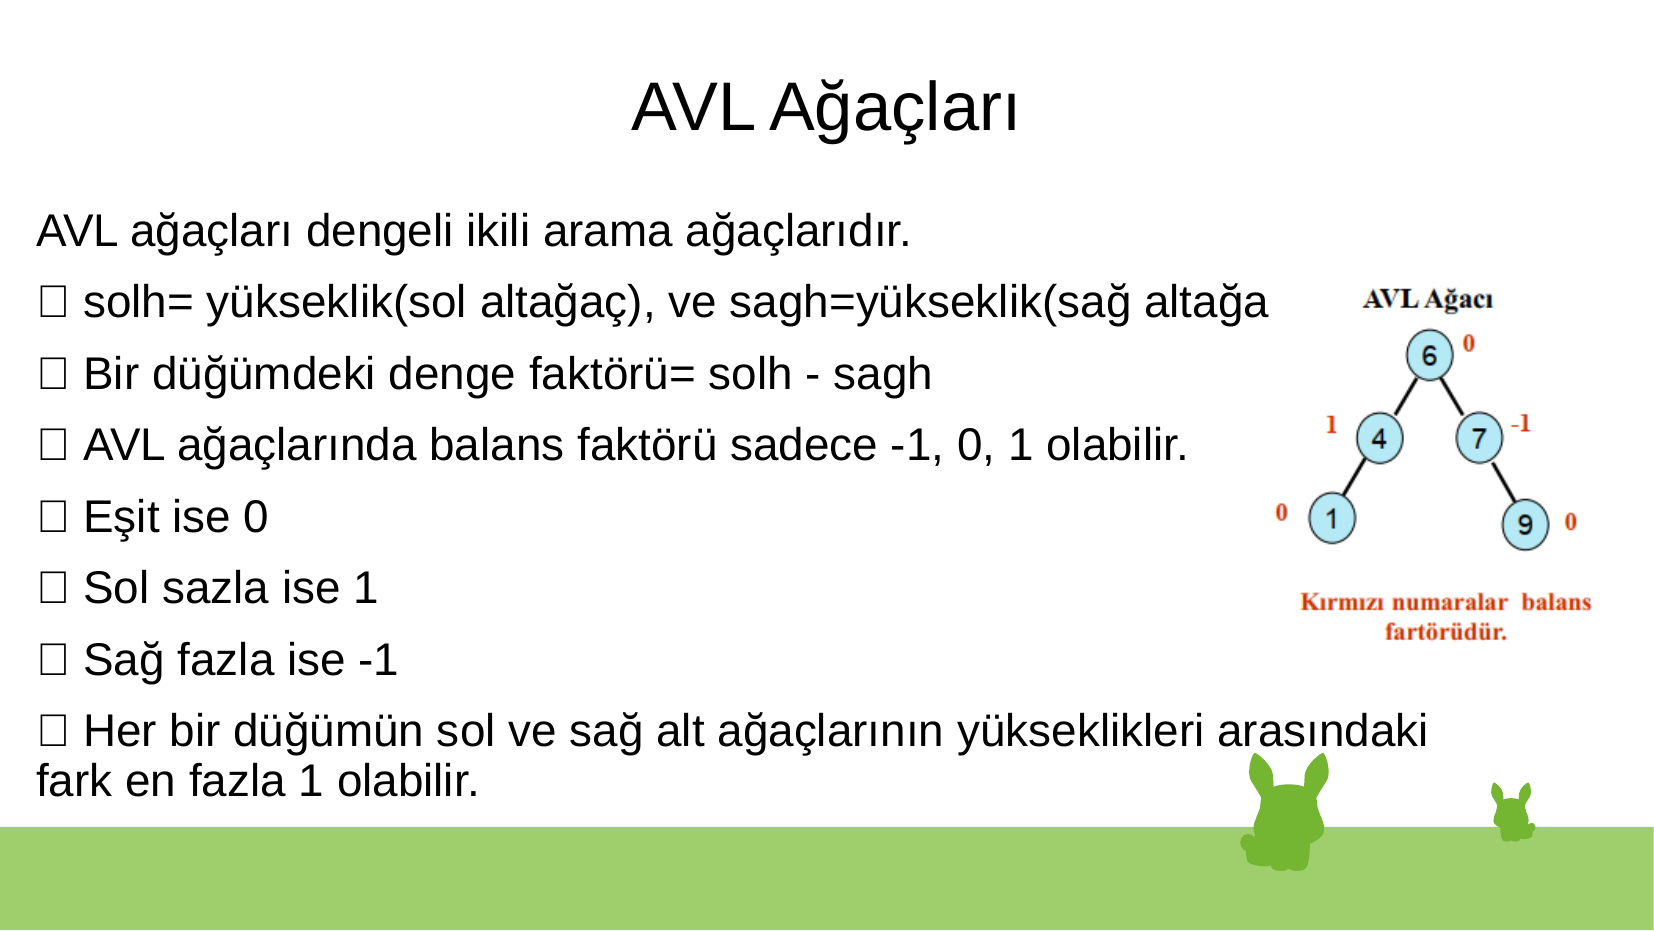

# AVL Ağaçları
AVL ağaçları dengeli ikili arama ağaçlarıdır.
 solh= yükseklik(sol altağaç), ve sagh=yükseklik(sağ altağaç) ise
 Bir düğümdeki denge faktörü= solh - sagh
 AVL ağaçlarında balans faktörü sadece -1, 0, 1 olabilir.
 Eşit ise 0
 Sol sazla ise 1
 Sağ fazla ise -1
 Her bir düğümün sol ve sağ alt ağaçlarının yükseklikleri arasındaki fark en fazla 1 olabilir.